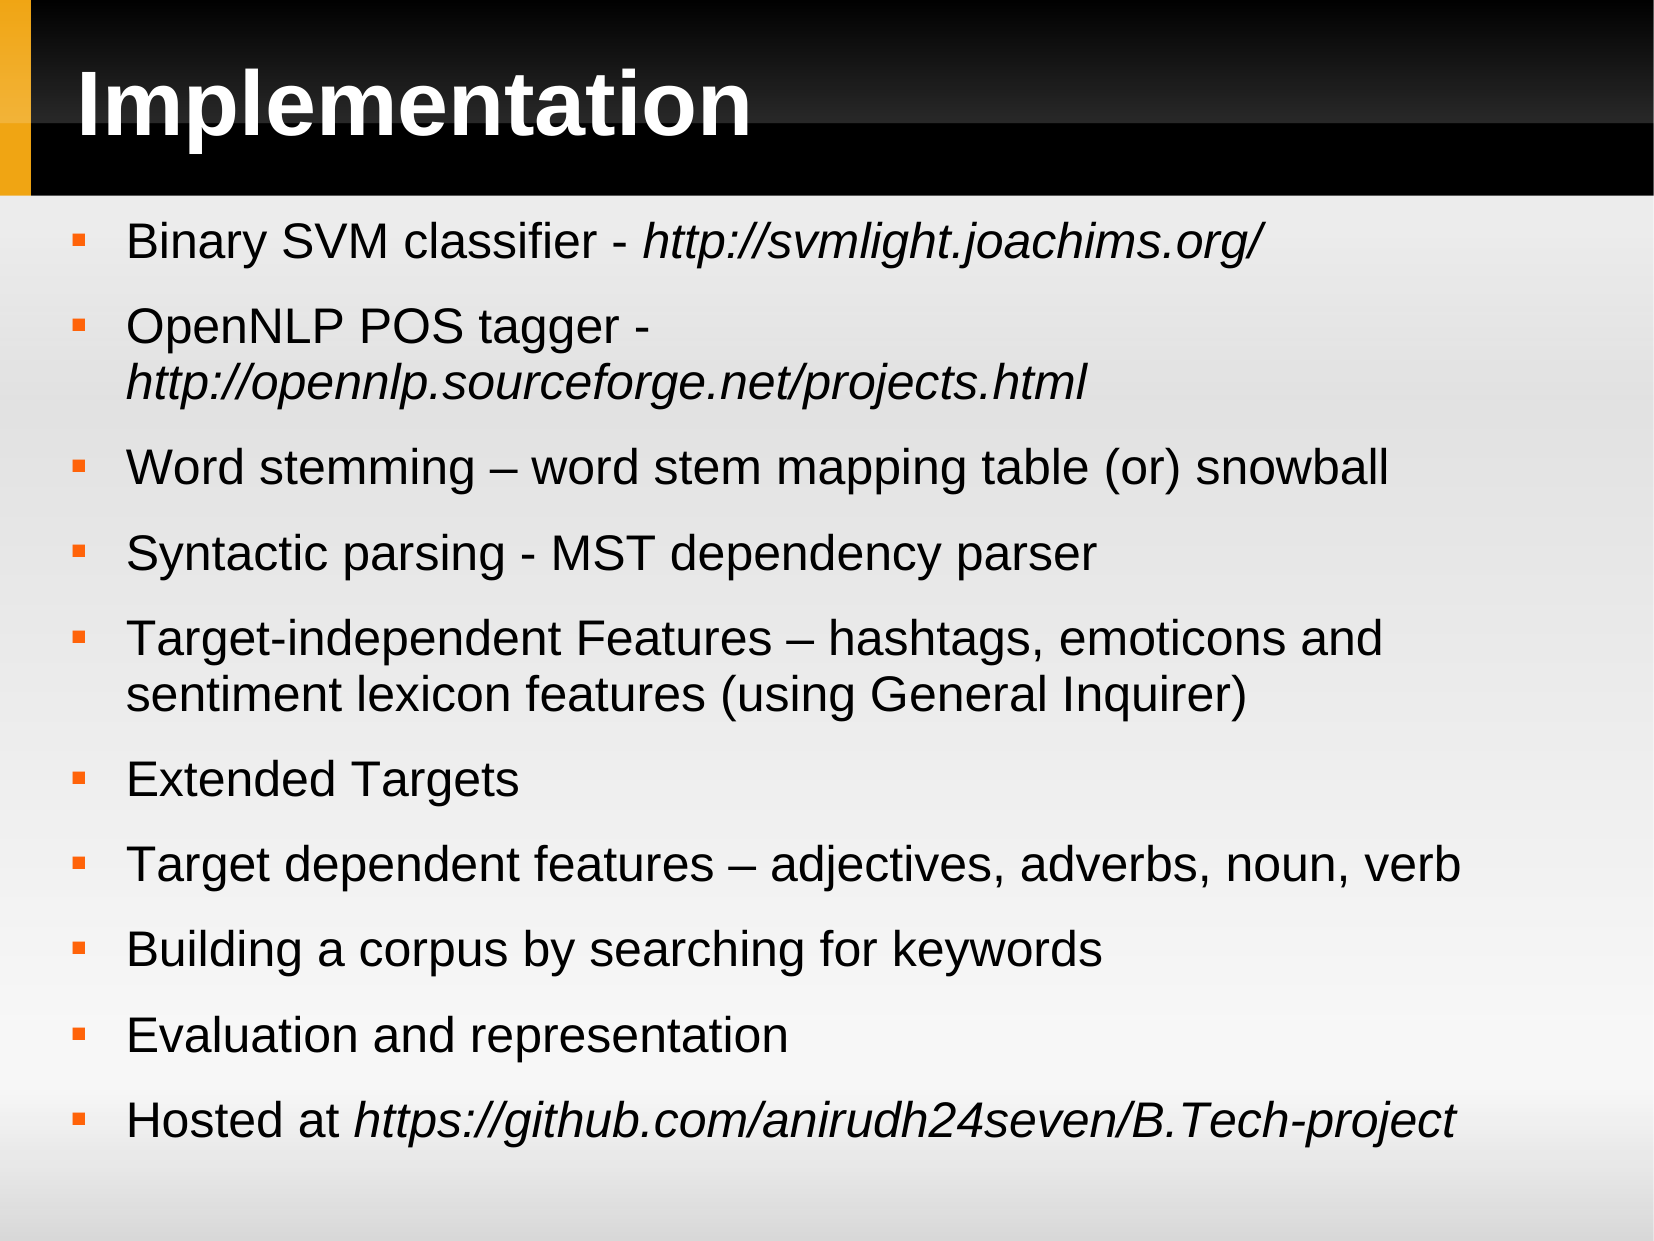

# Implementation
Binary SVM classifier - http://svmlight.joachims.org/
OpenNLP POS tagger - http://opennlp.sourceforge.net/projects.html
Word stemming – word stem mapping table (or) snowball
Syntactic parsing - MST dependency parser
Target-independent Features – hashtags, emoticons and sentiment lexicon features (using General Inquirer)
Extended Targets
Target dependent features – adjectives, adverbs, noun, verb
Building a corpus by searching for keywords
Evaluation and representation
Hosted at https://github.com/anirudh24seven/B.Tech-project